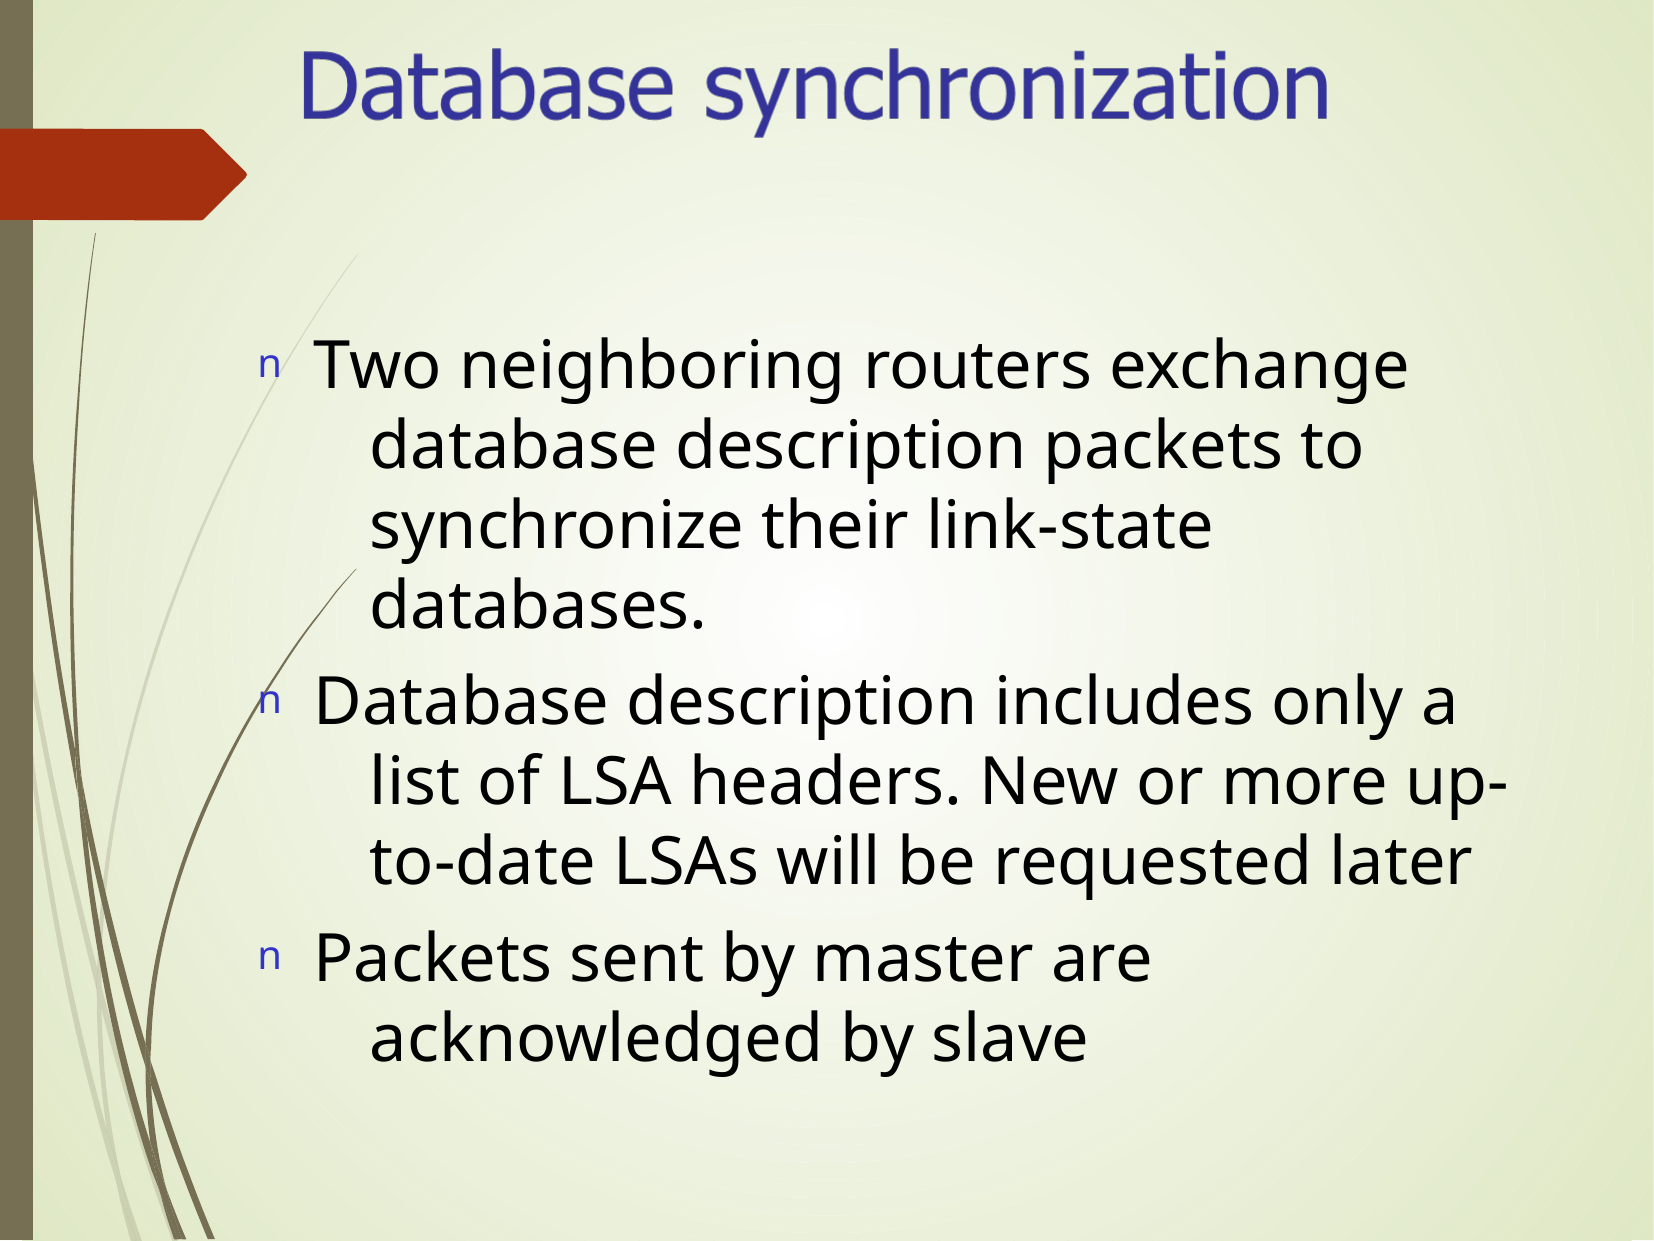

Two neighboring routers exchange database description packets to synchronize their link-state databases.
Database description includes only a list of LSA headers. New or more up-to-date LSAs will be requested later
Packets sent by master are acknowledged by slave